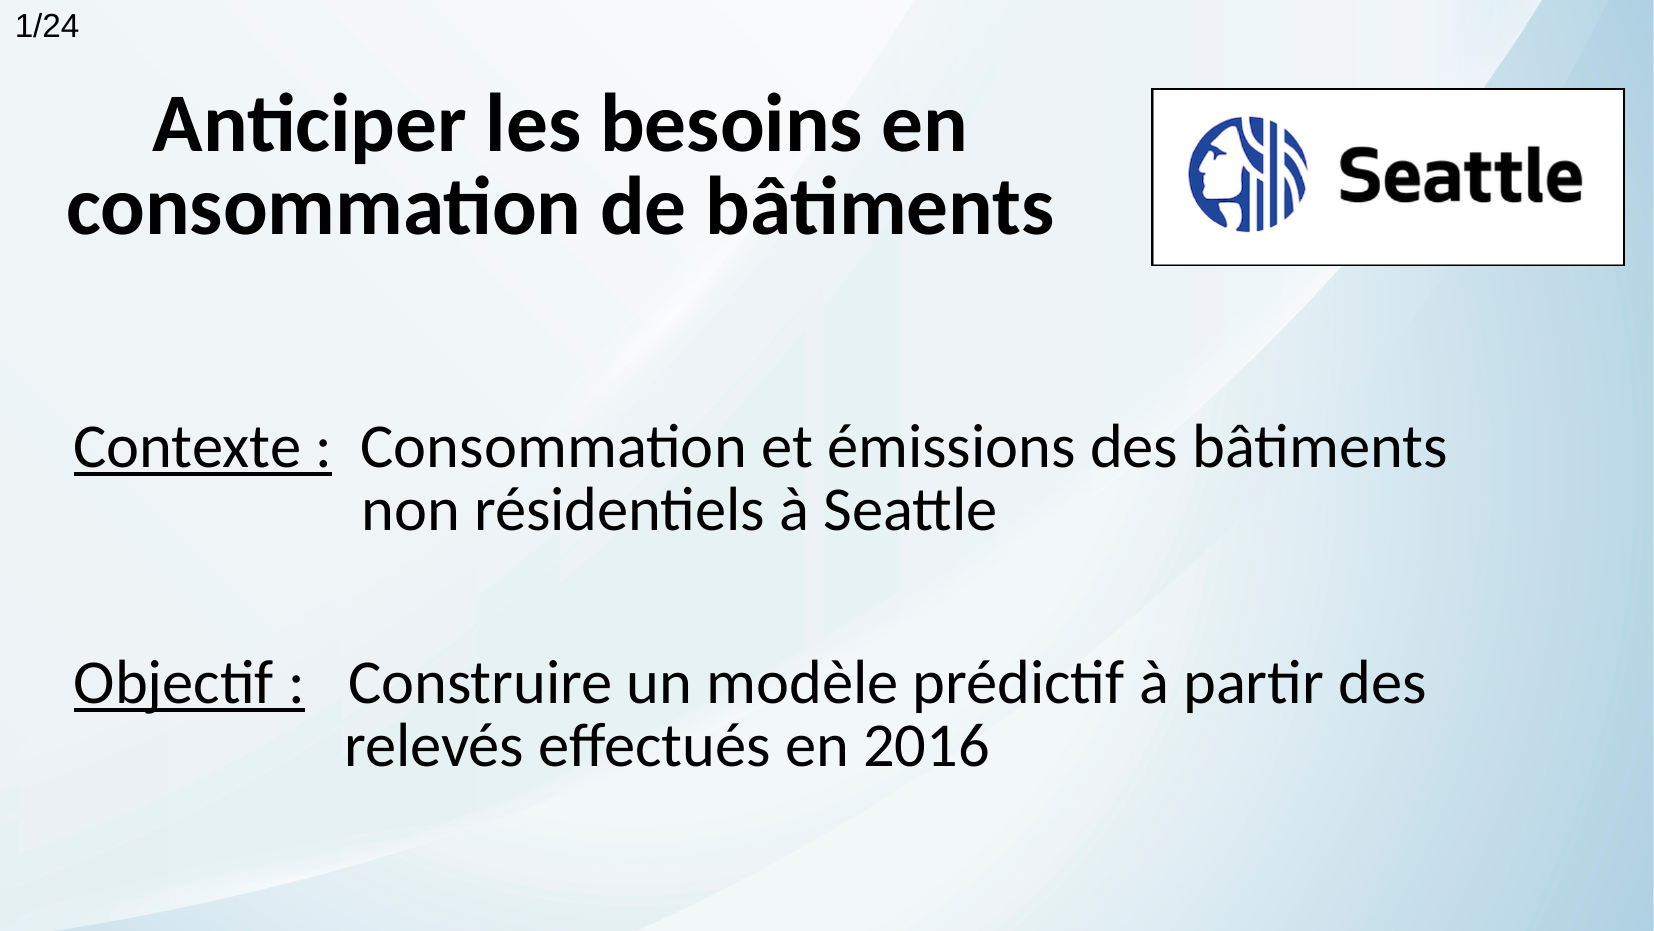

1/24
# Anticiper les besoins en consommation de bâtiments
Contexte : Consommation et émissions des bâtiments
	 non résidentiels à Seattle
Objectif : Construire un modèle prédictif à partir des
 relevés effectués en 2016